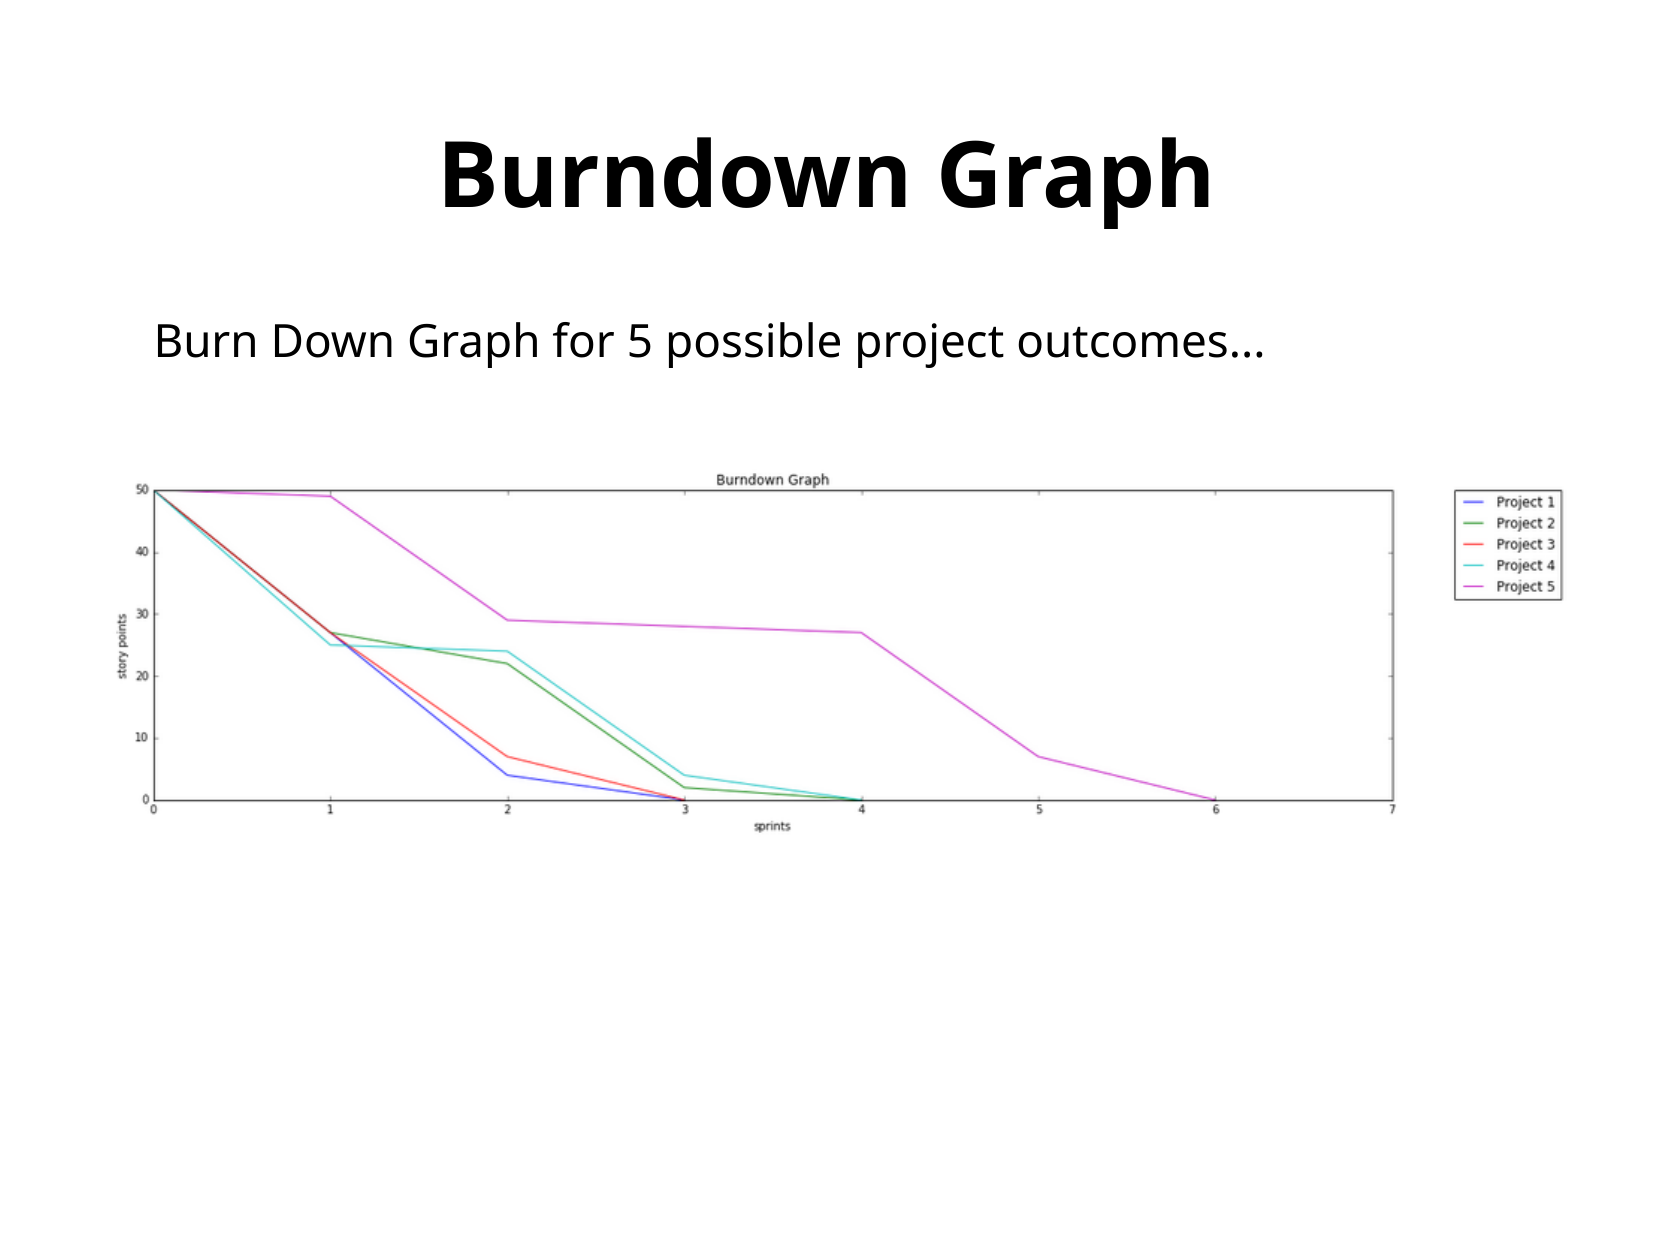

# Burndown Graph
Burn Down Graph for 5 possible project outcomes...